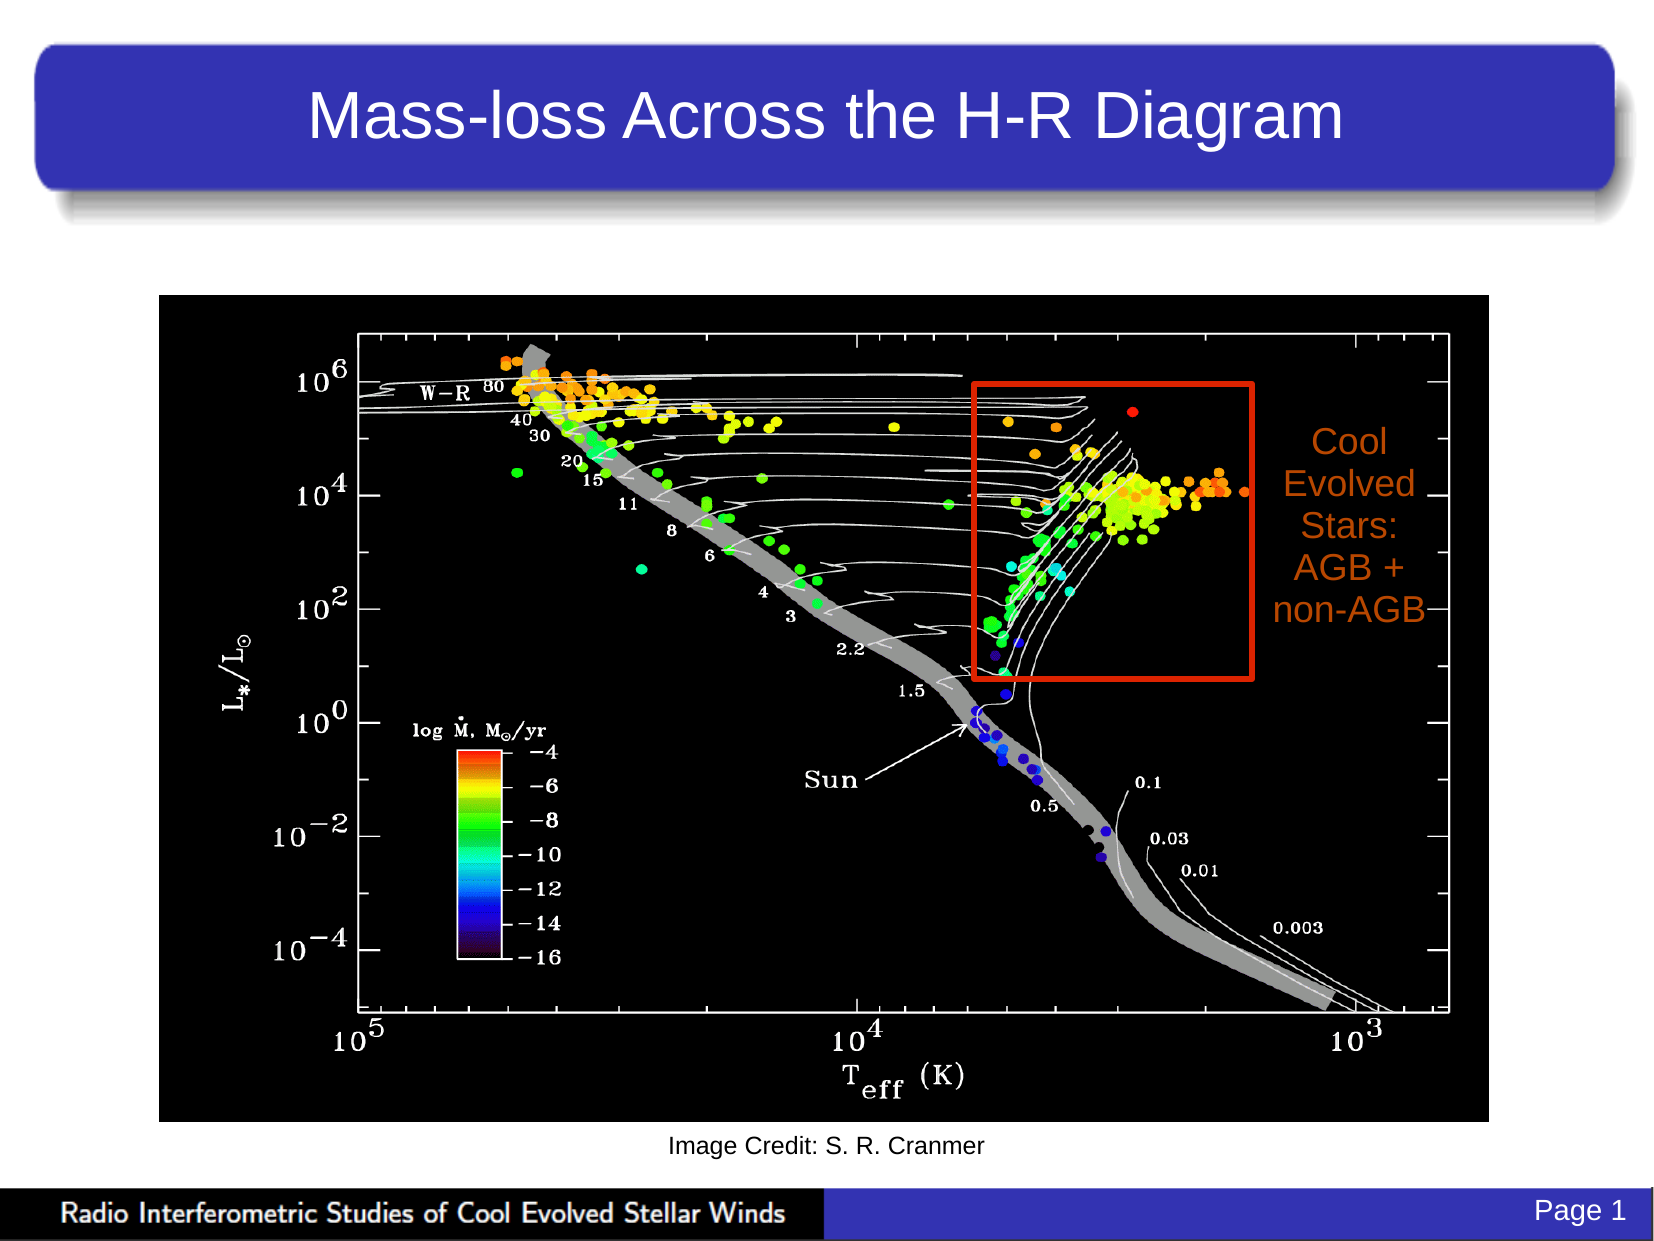

Mass-loss Across the H-R Diagram
Cool Evolved Stars: AGB + non-AGB
Image Credit: S. R. Cranmer
Page 1